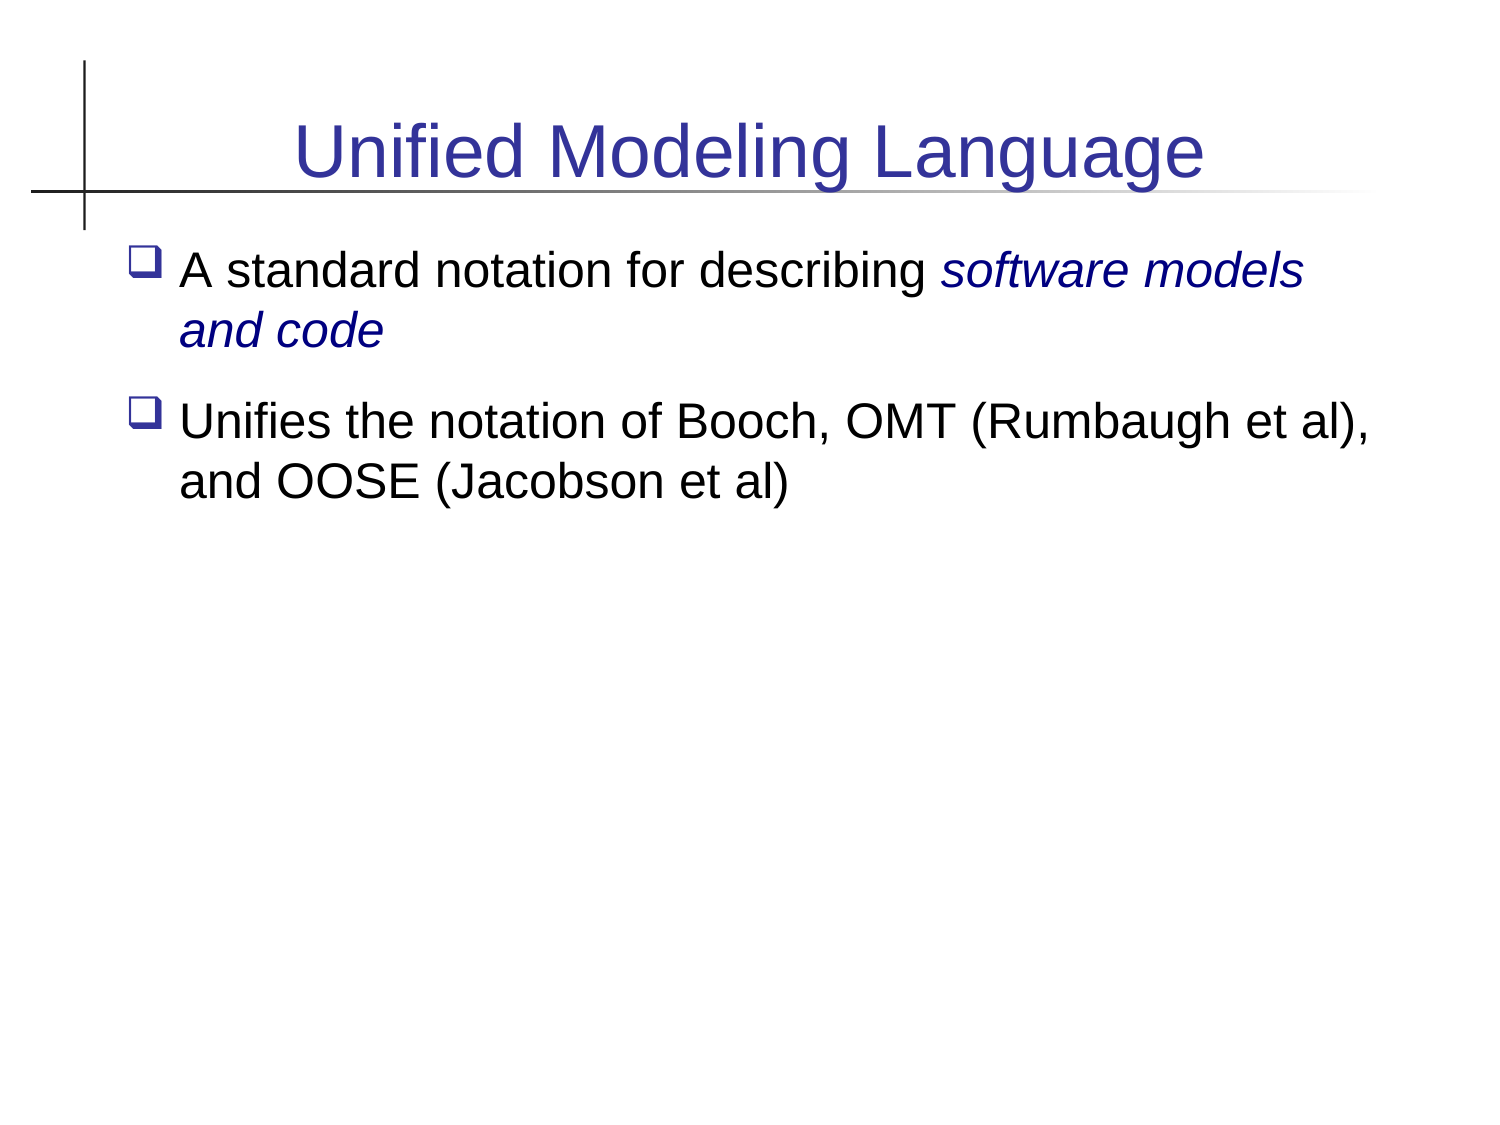

# Unified Modeling Language
A standard notation for describing software models and code
Unifies the notation of Booch, OMT (Rumbaugh et al), and OOSE (Jacobson et al)